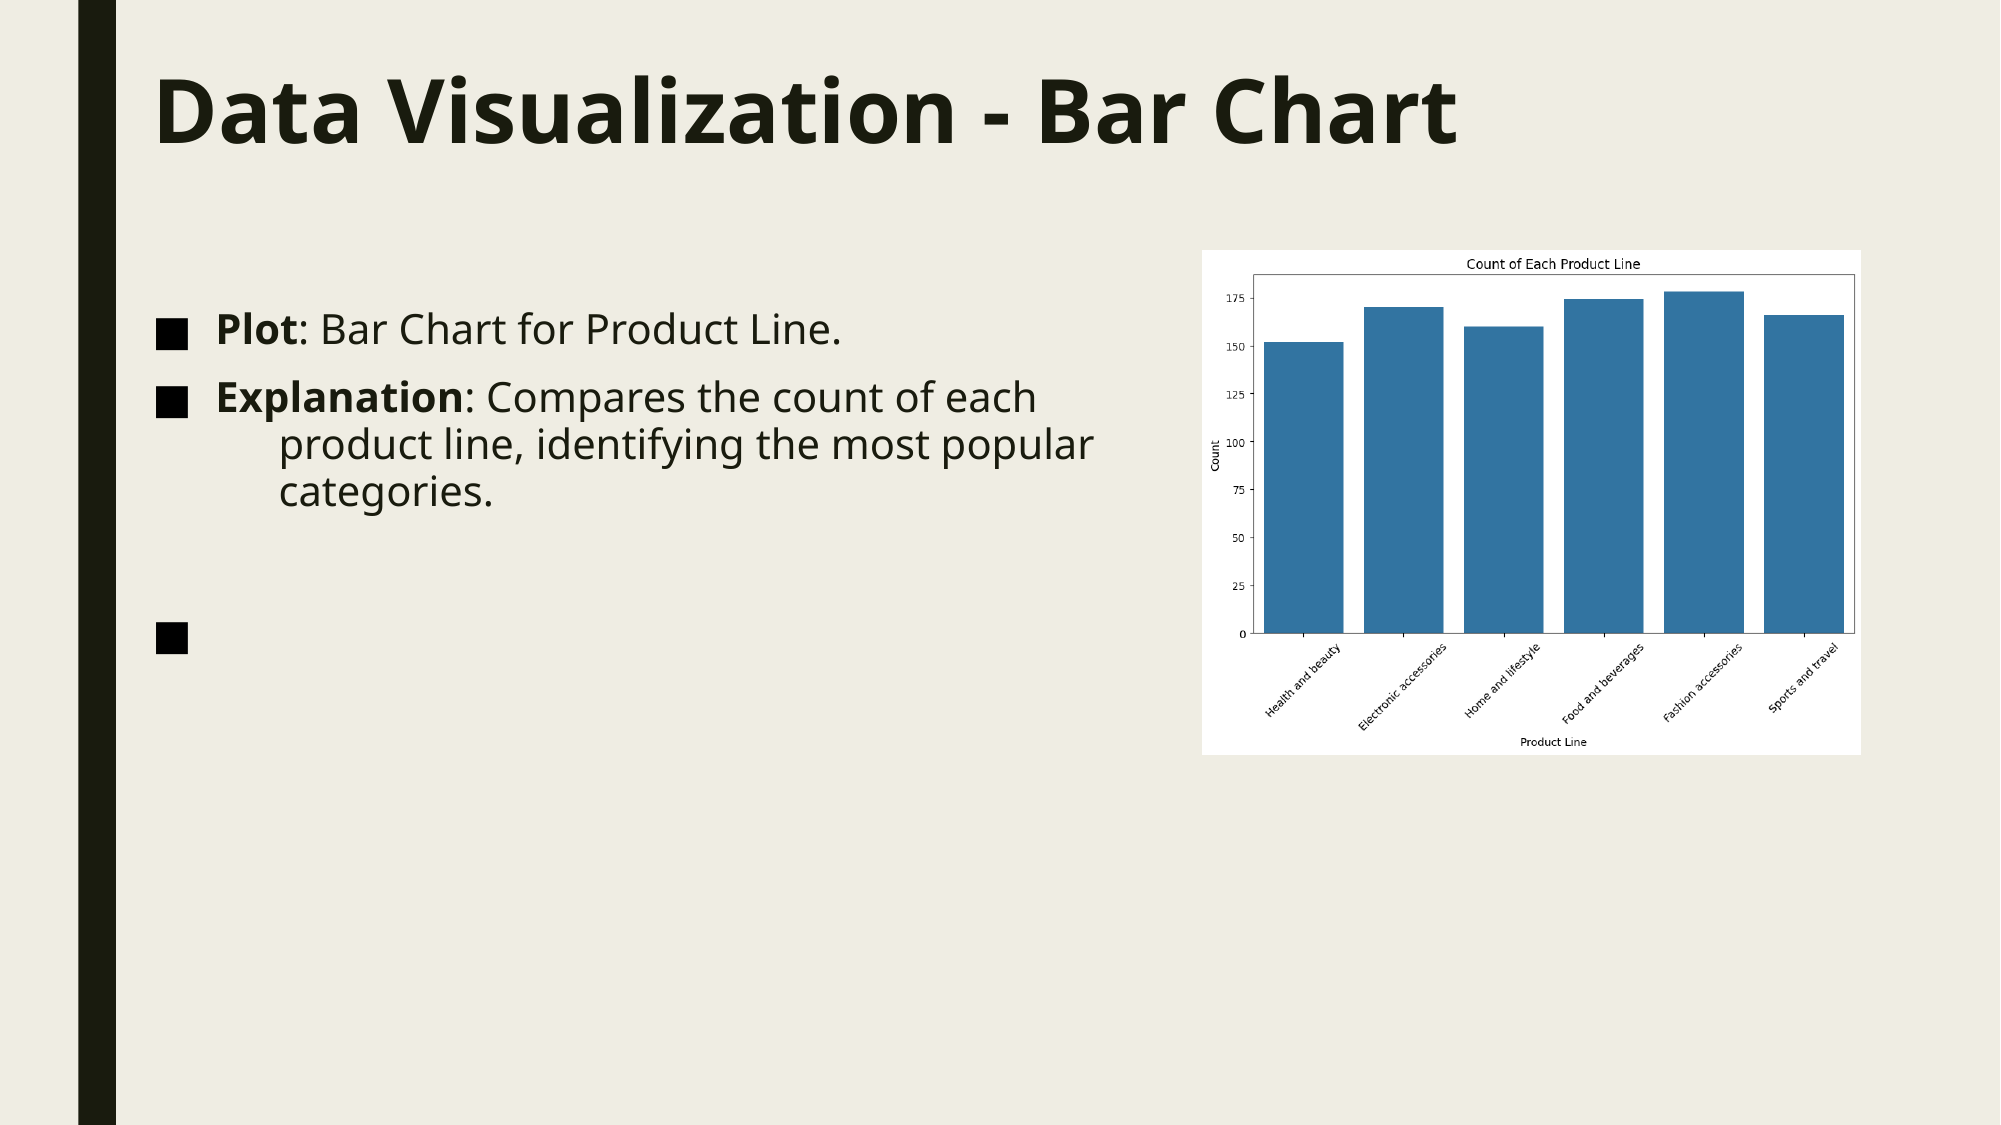

# Data Visualization - Bar Chart
Plot: Bar Chart for Product Line.
Explanation: Compares the count of each product line, identifying the most popular categories.